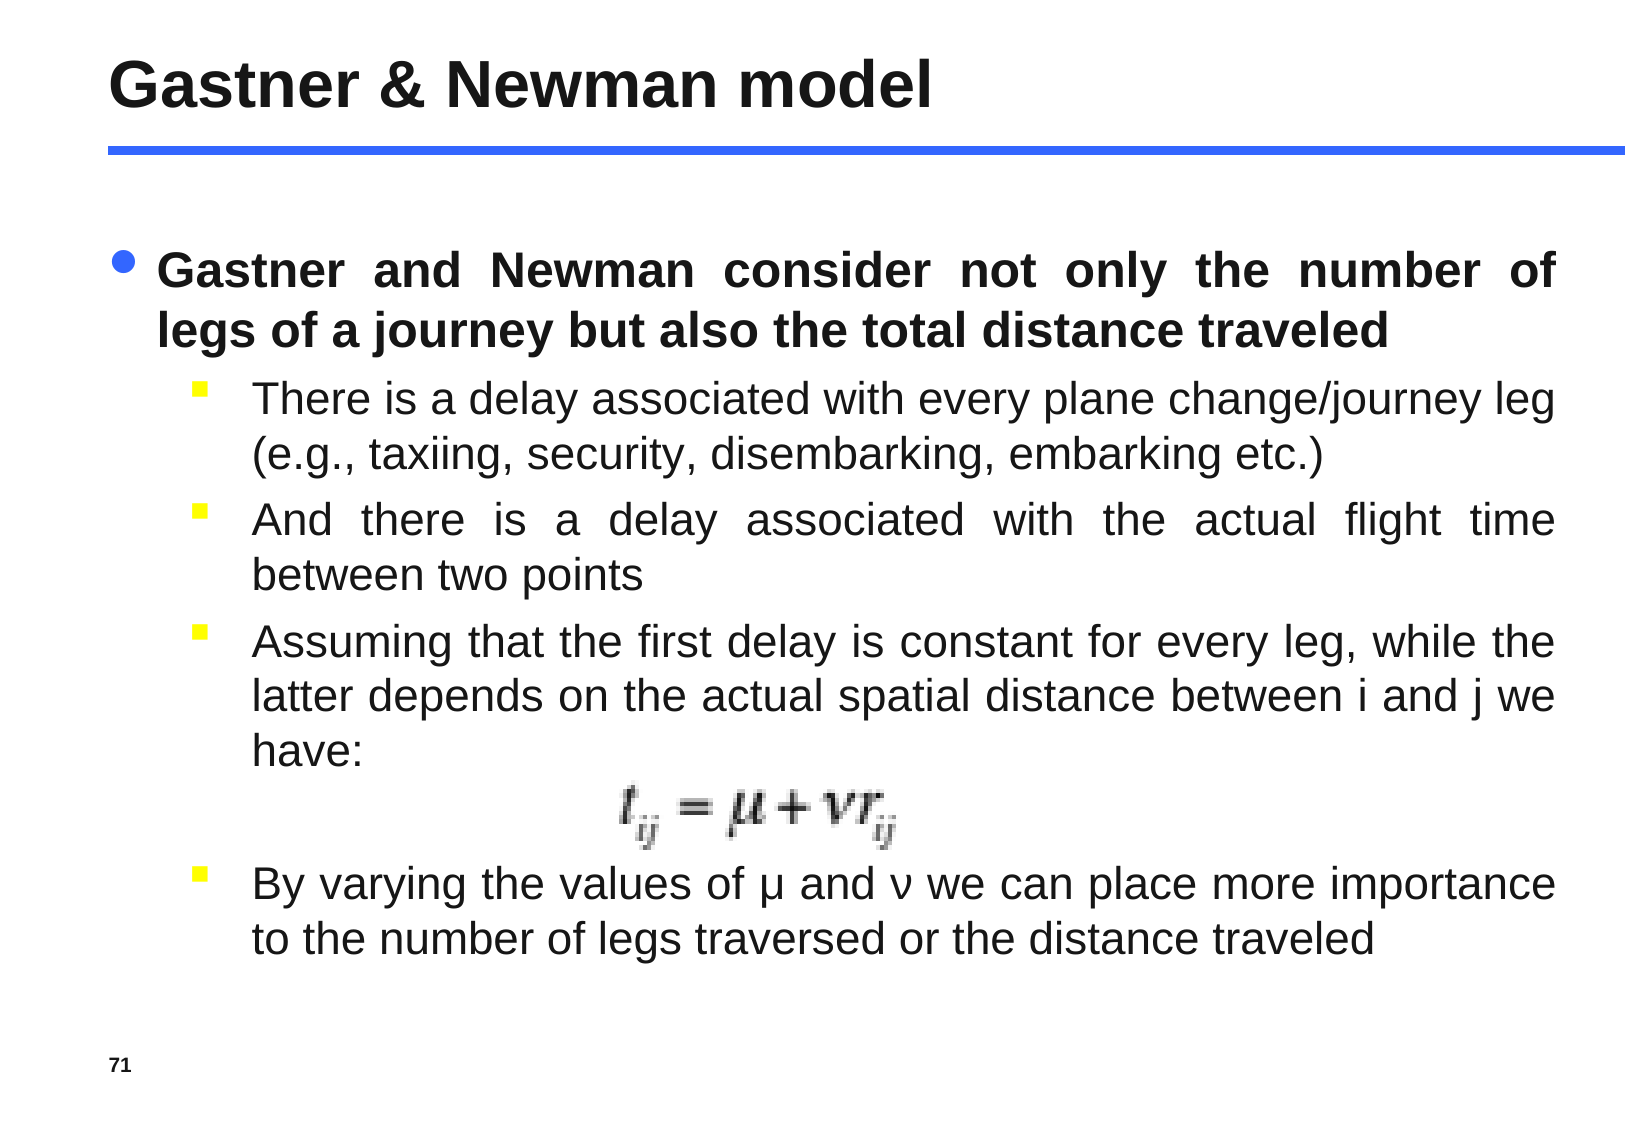

# Gastner & Newman model
Gastner and Newman consider not only the number of legs of a journey but also the total distance traveled
There is a delay associated with every plane change/journey leg (e.g., taxiing, security, disembarking, embarking etc.)
And there is a delay associated with the actual flight time between two points
Assuming that the first delay is constant for every leg, while the latter depends on the actual spatial distance between i and j we have:
By varying the values of μ and ν we can place more importance to the number of legs traversed or the distance traveled